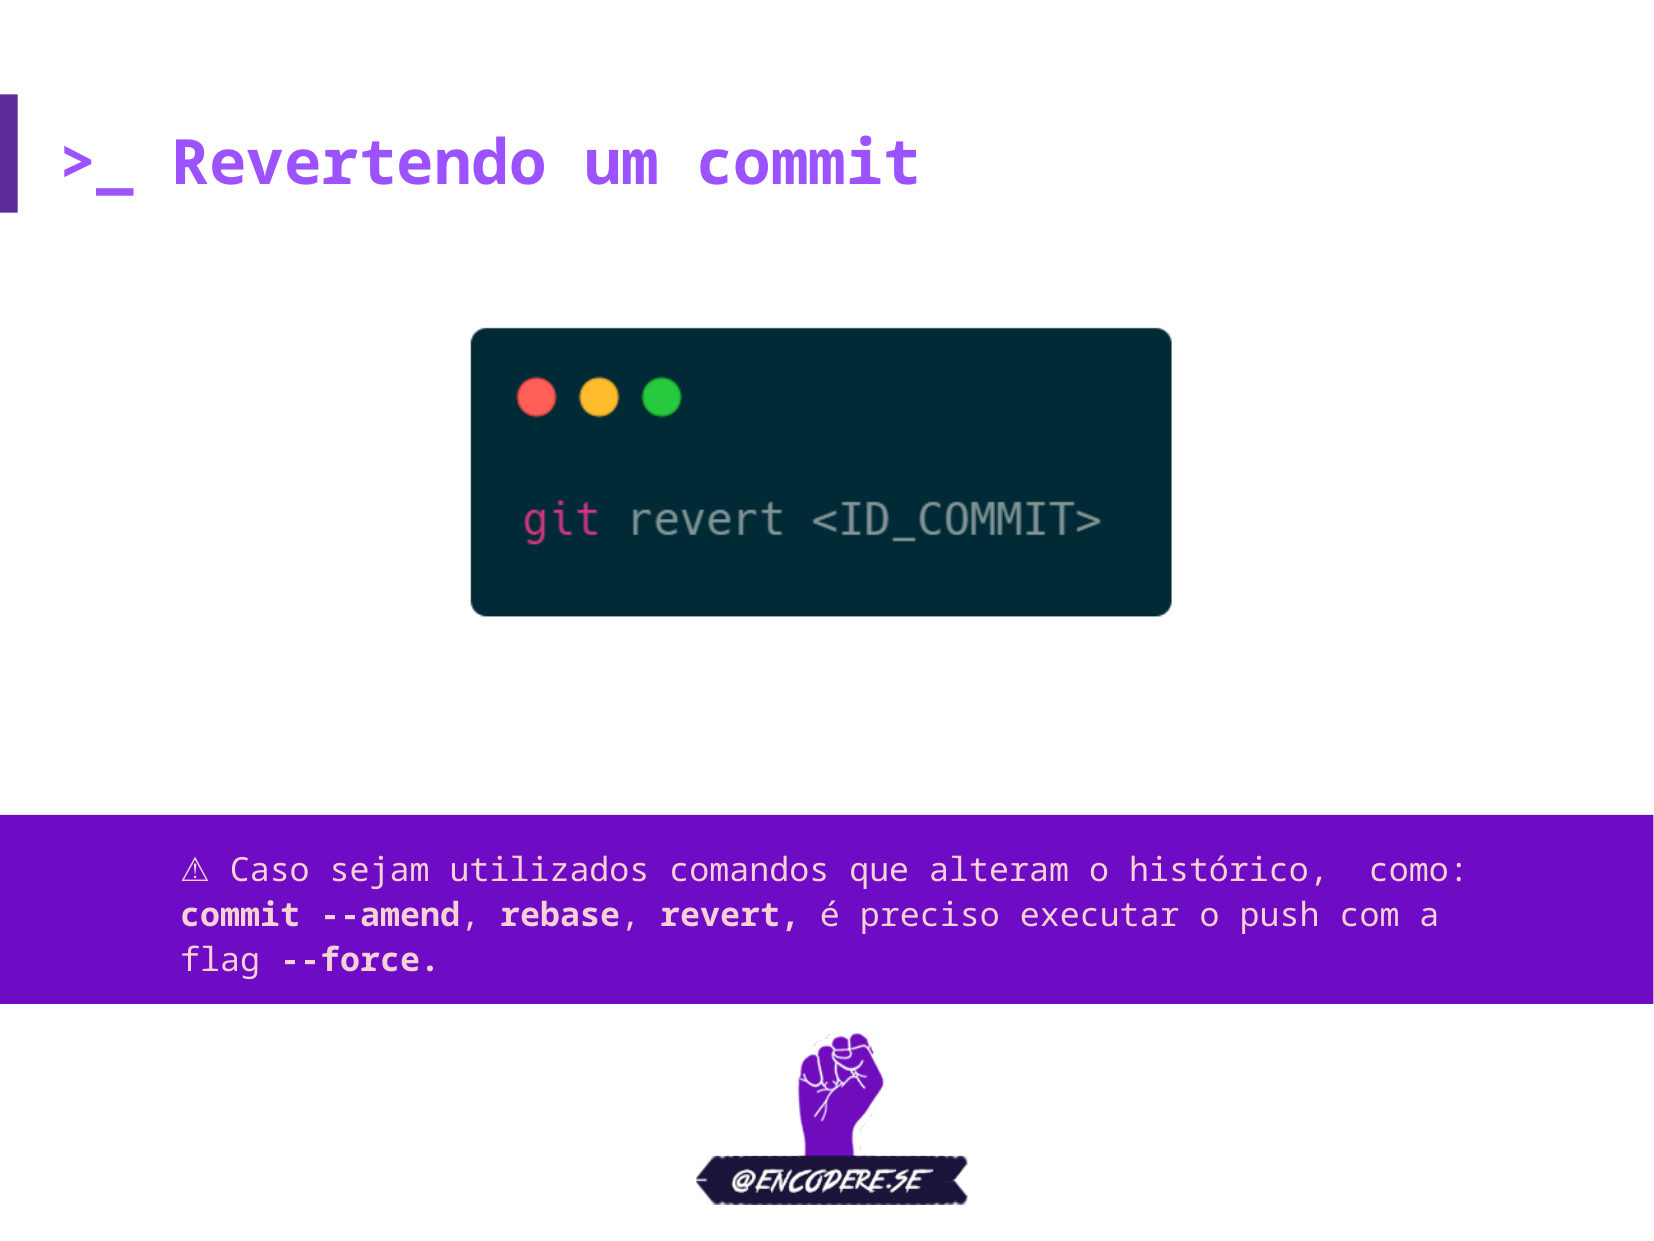

# >_ Revertendo um commit
⚠️ Caso sejam utilizados comandos que alteram o histórico, como: commit --amend, rebase, revert, é preciso executar o push com a flag --force.